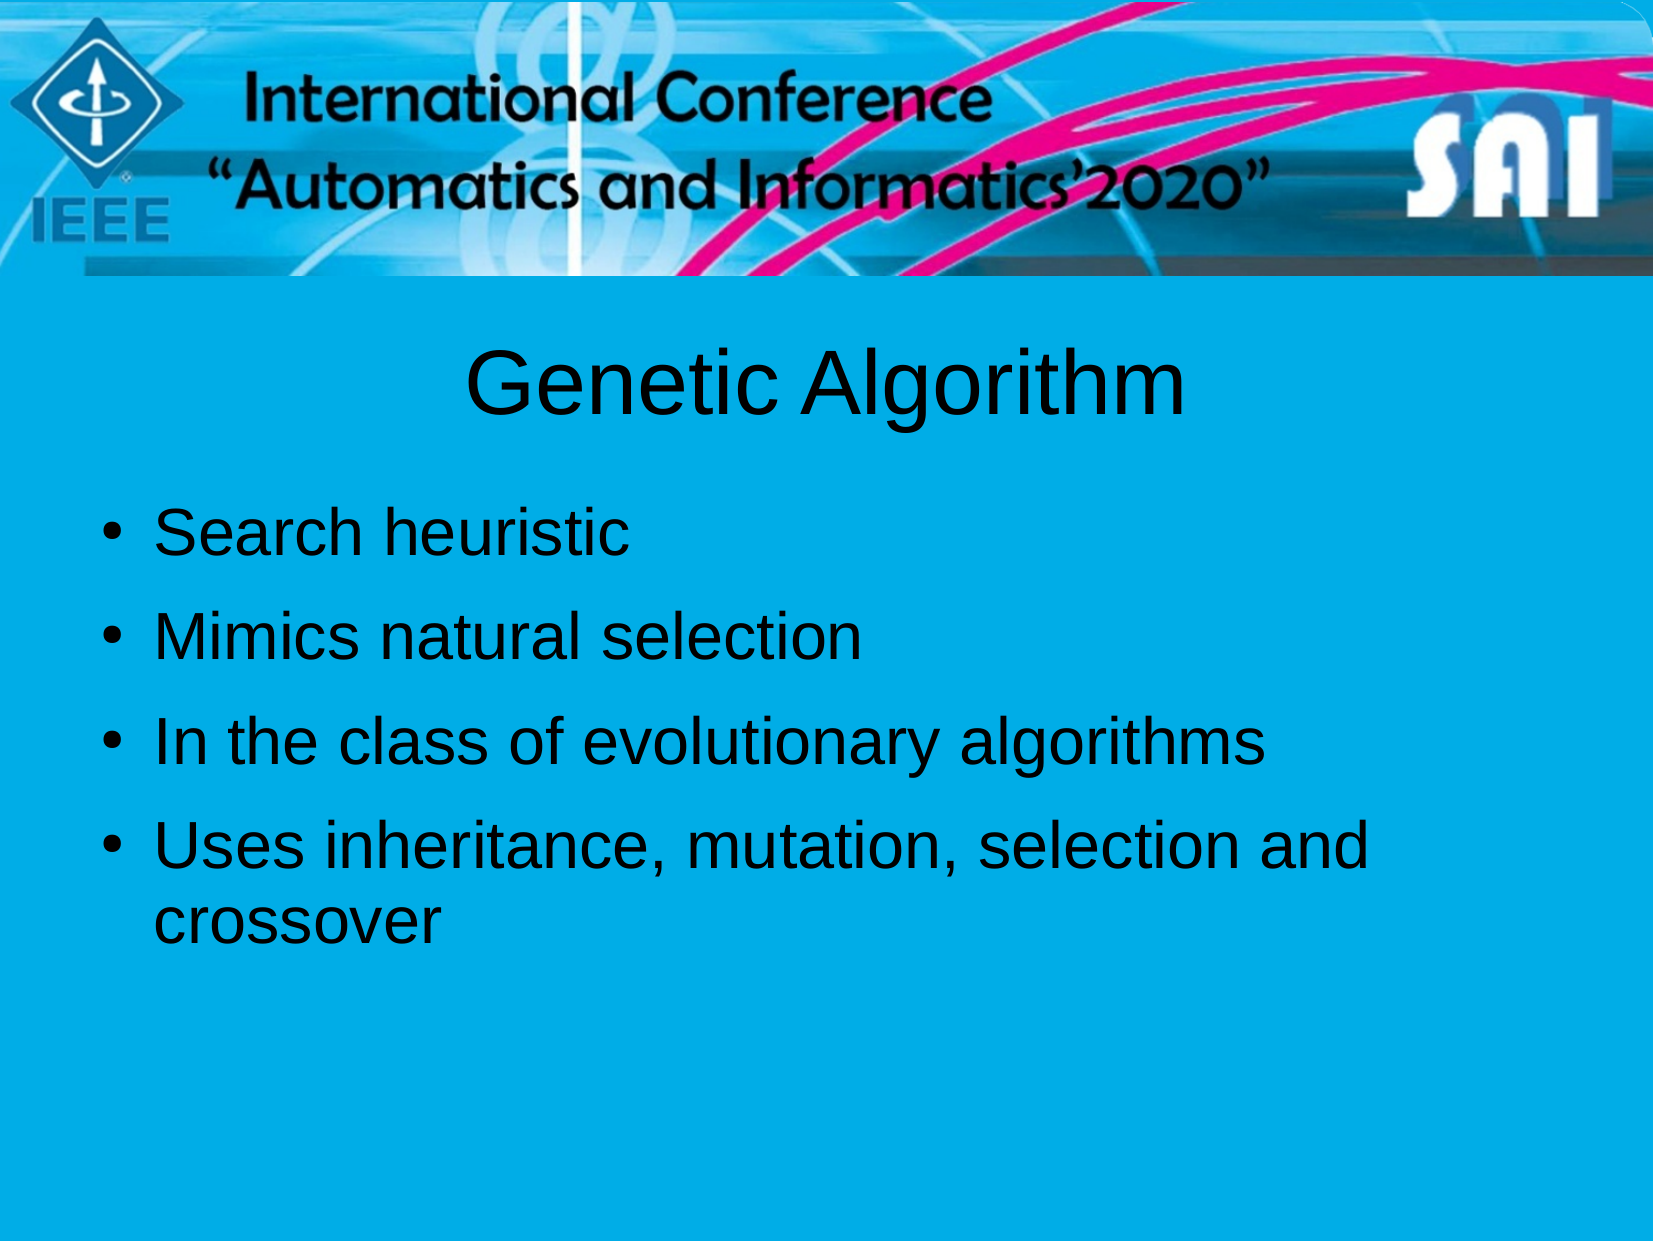

# Genetic Algorithm
Search heuristic
Mimics natural selection
In the class of evolutionary algorithms
Uses inheritance, mutation, selection and crossover